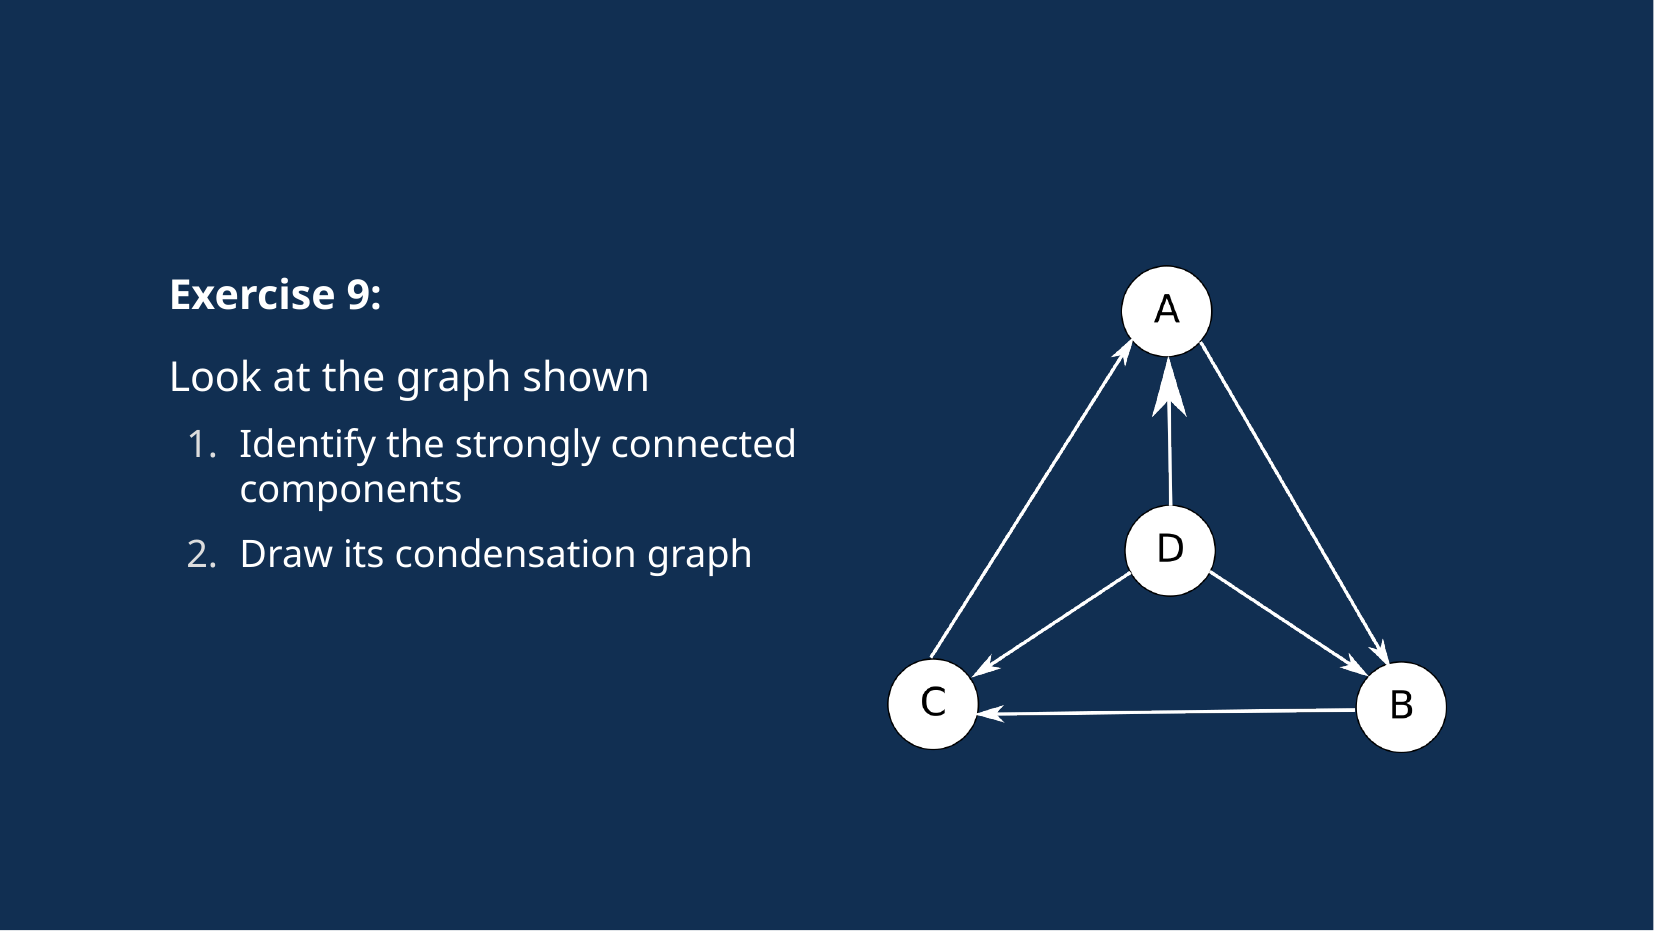

# Exercise 9:
Look at the graph shown
Identify the strongly connected components
Draw its condensation graph